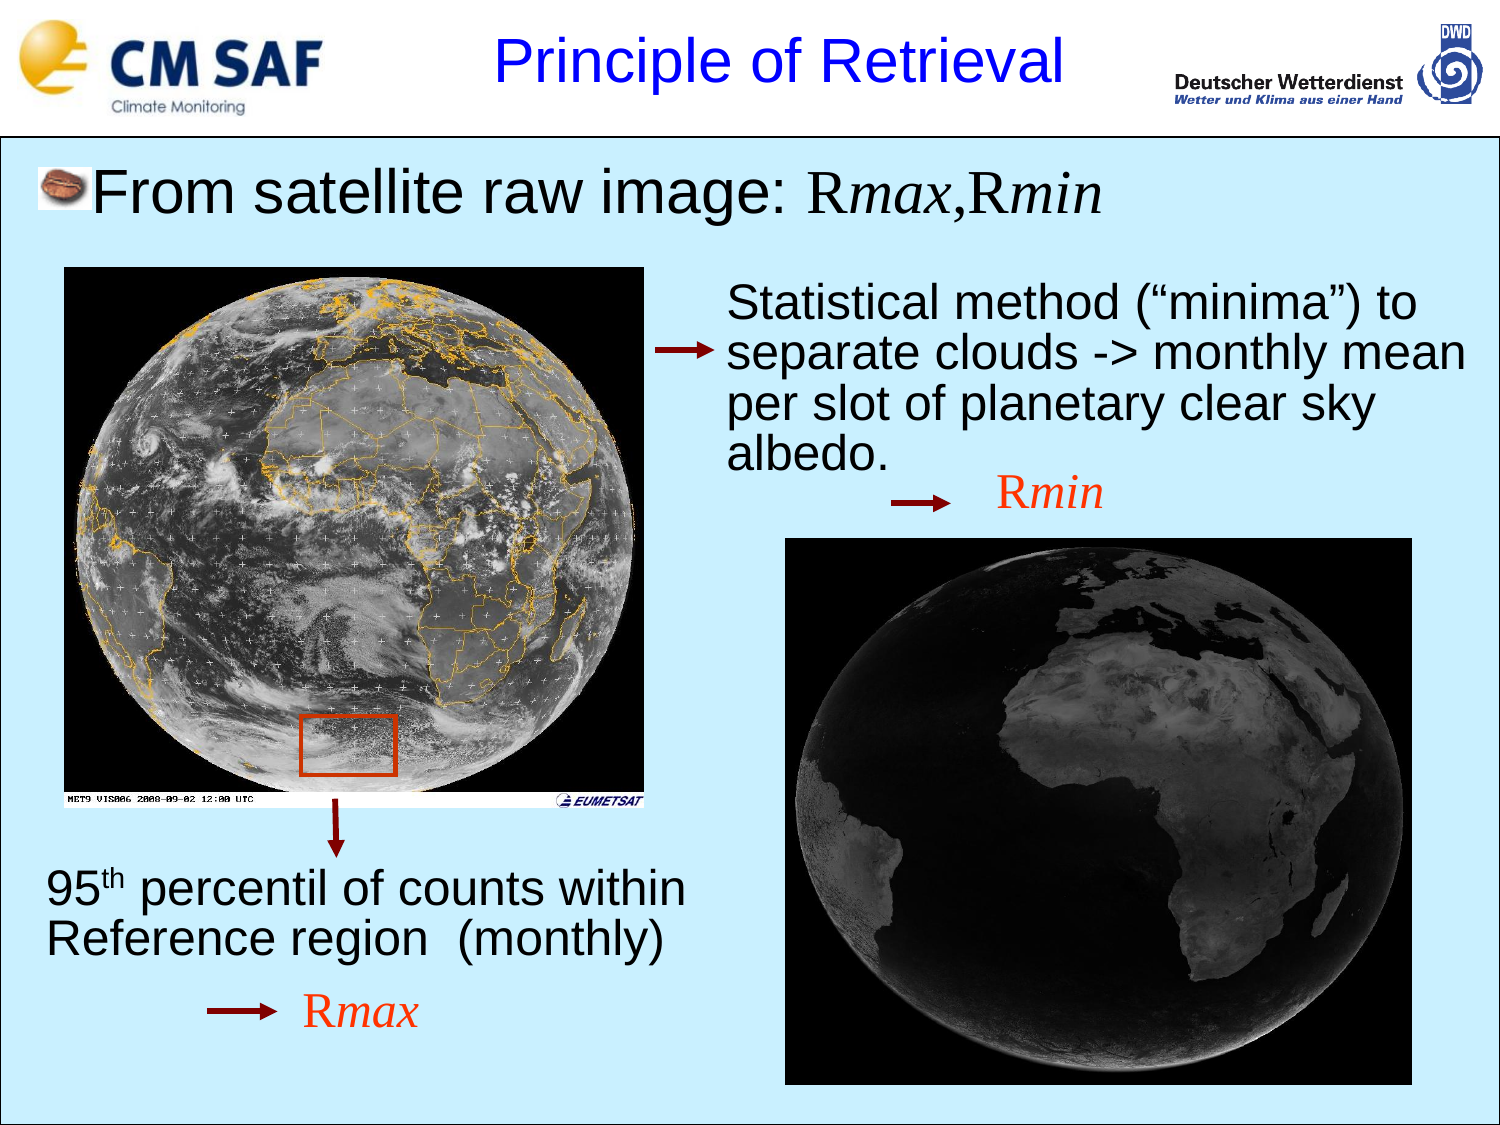

Principle of Retrieval
# From satellite raw image: Rmax,Rmin
Statistical method (“minima”) to
separate clouds -> monthly mean
per slot of planetary clear sky albedo.
Rmin
95th percentil of counts within
Reference region (monthly)
Rmax